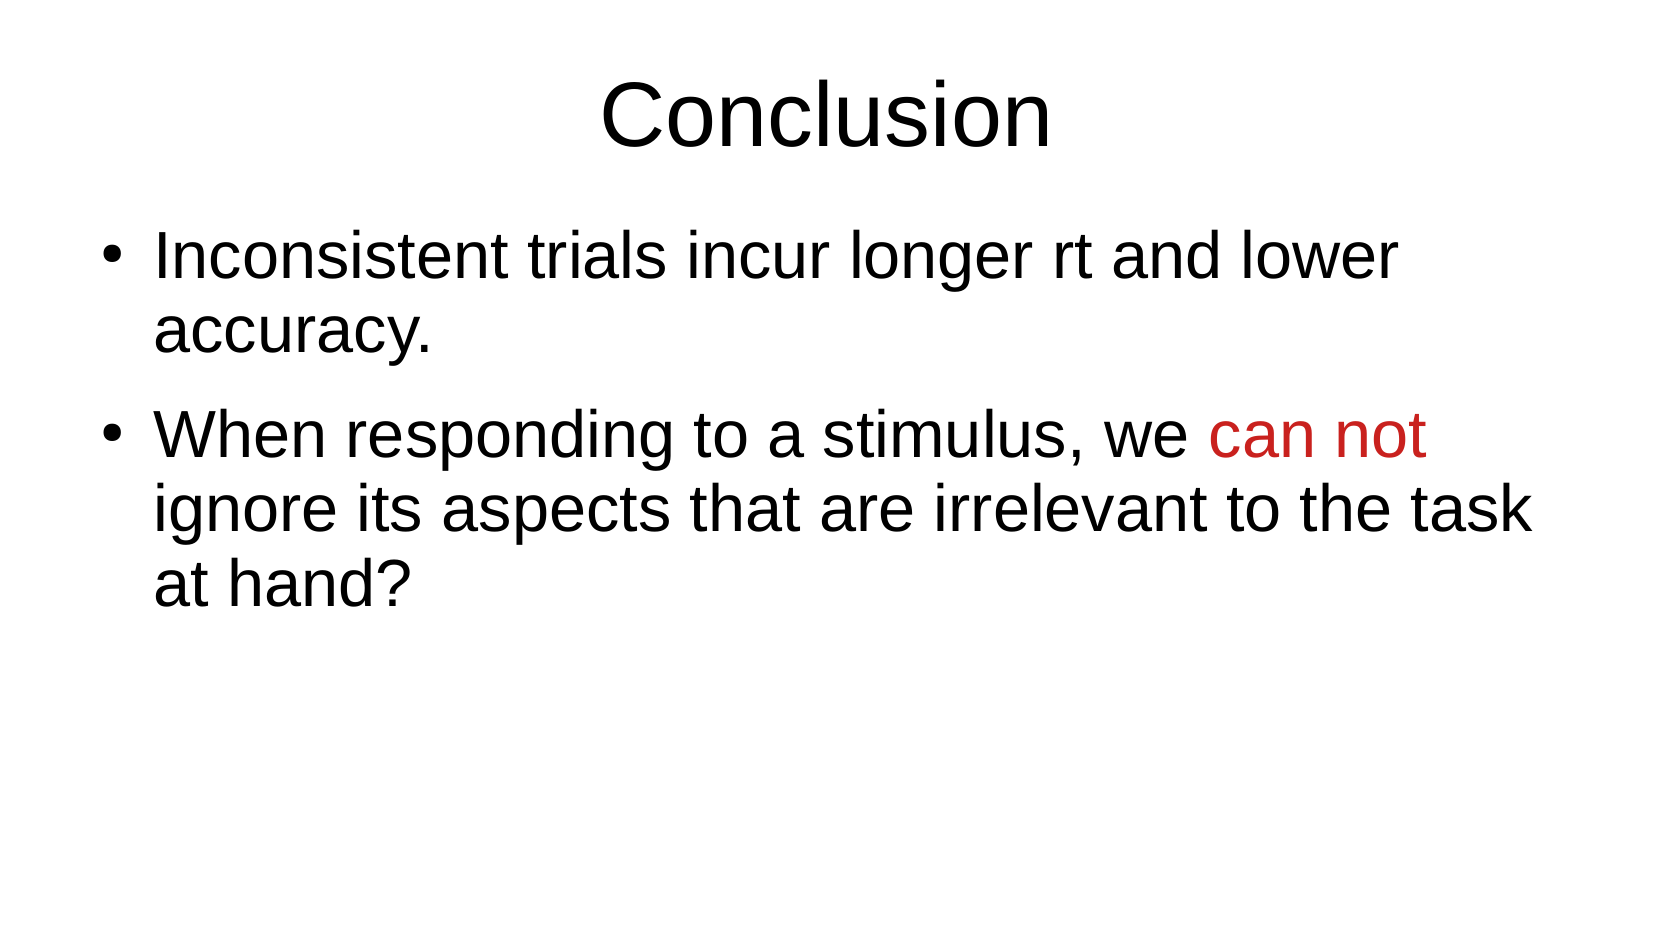

# Conclusion
Inconsistent trials incur longer rt and lower accuracy.
When responding to a stimulus, we can not ignore its aspects that are irrelevant to the task at hand?